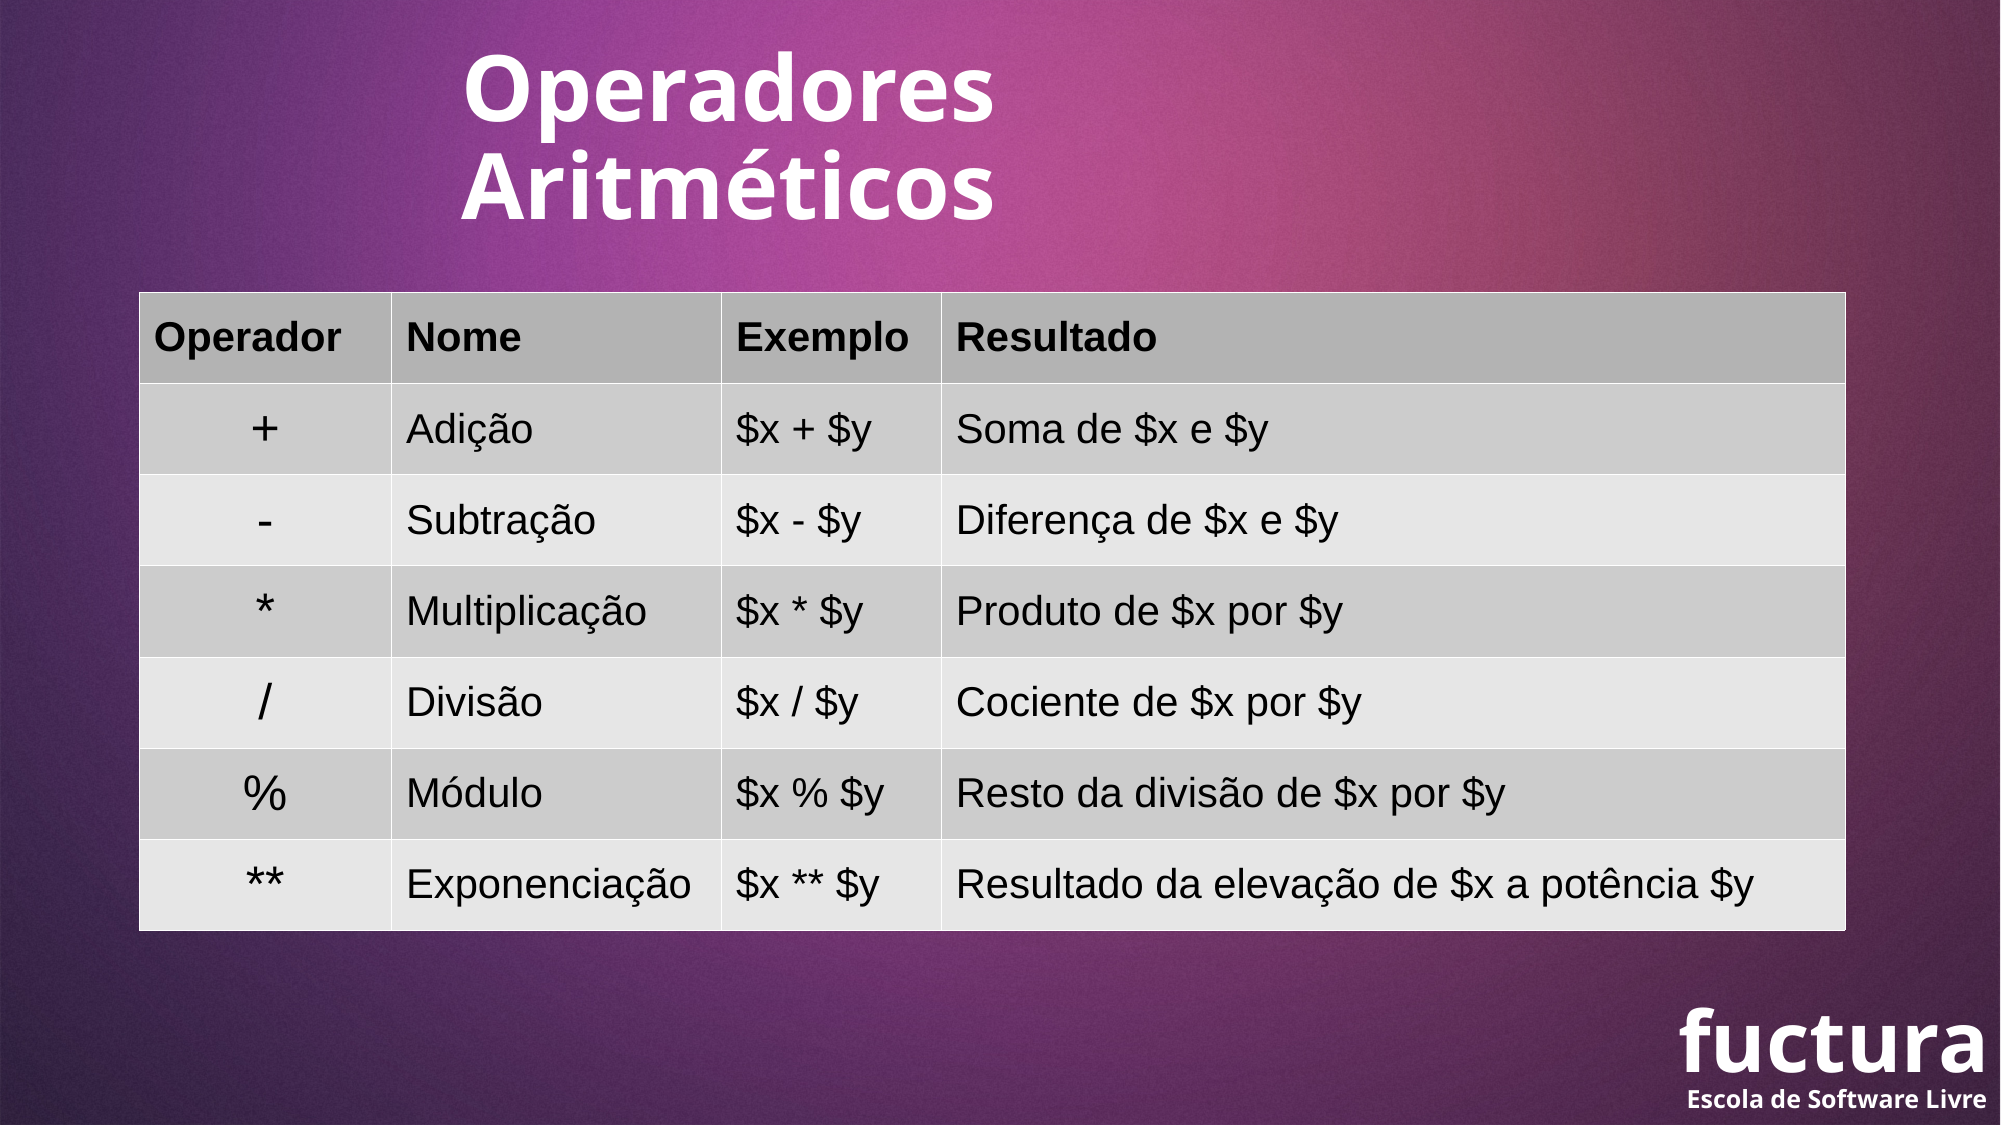

Operadores Aritméticos
| Operador | Nome | Exemplo | Resultado |
| --- | --- | --- | --- |
| + | Adição | $x + $y | Soma de $x e $y |
| - | Subtração | $x - $y | Diferença de $x e $y |
| \* | Multiplicação | $x \* $y | Produto de $x por $y |
| / | Divisão | $x / $y | Cociente de $x por $y |
| % | Módulo | $x % $y | Resto da divisão de $x por $y |
| \*\* | Exponenciação | $x \*\* $y | Resultado da elevação de $x a potência $y |
fuctura
Escola de Software Livre